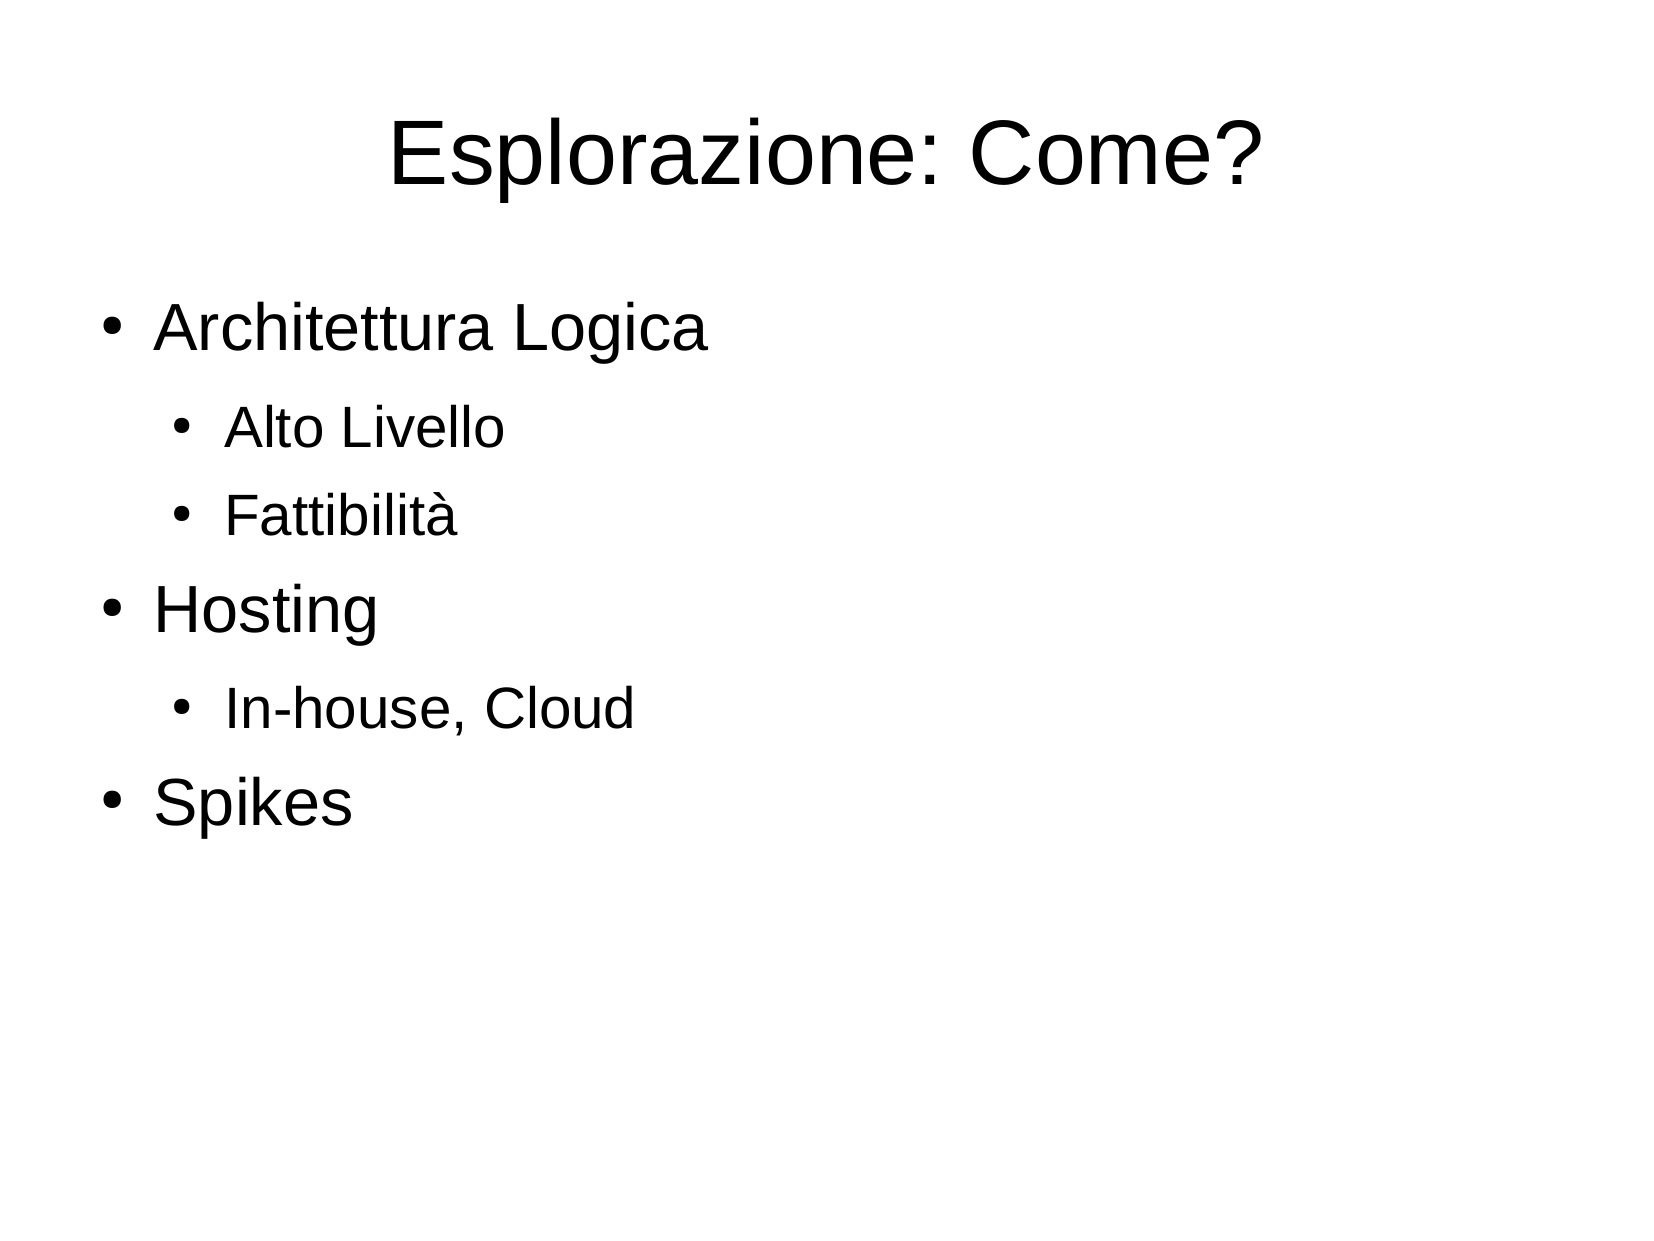

# Esplorazione: Come?
Architettura Logica
Alto Livello
Fattibilità
Hosting
In-house, Cloud
Spikes